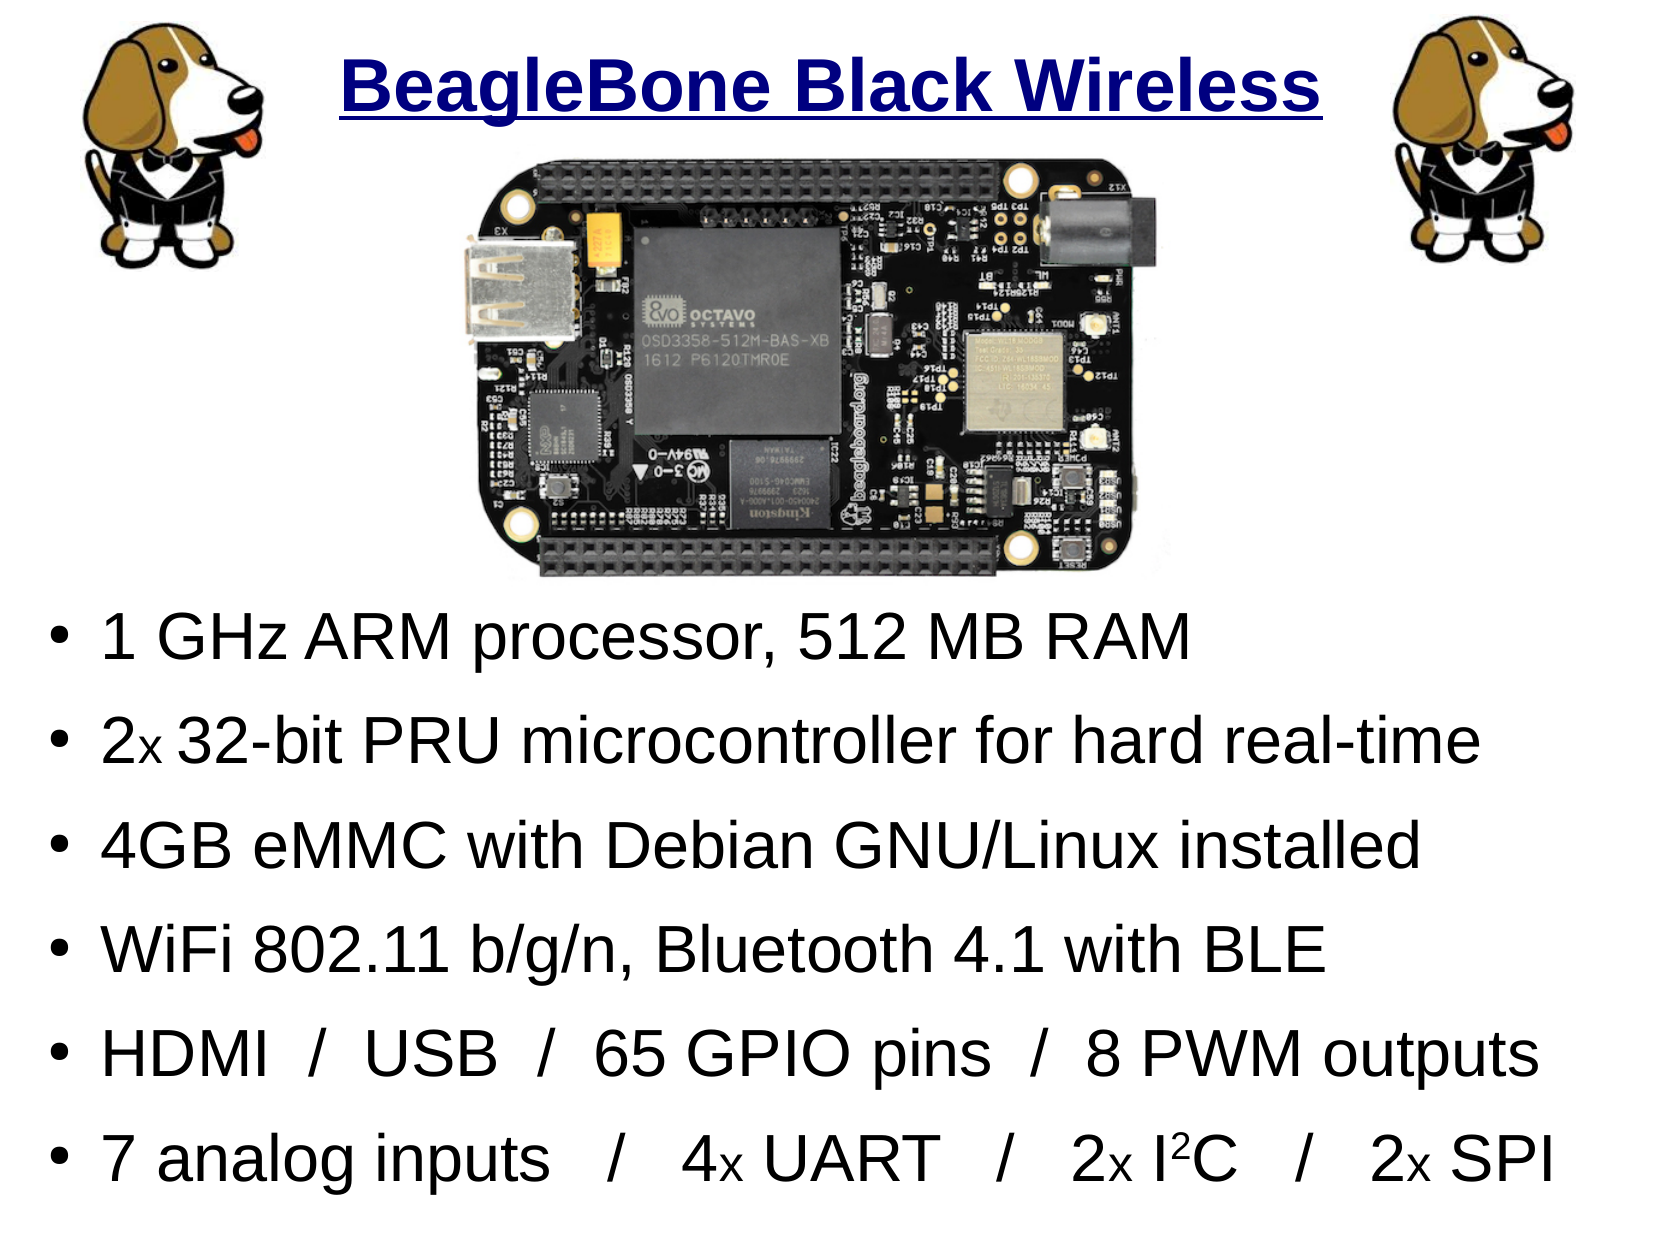

# BeagleBone Black Wireless
1 GHz ARM processor, 512 MB RAM
2x 32-bit PRU microcontroller for hard real-time
4GB eMMC with Debian GNU/Linux installed
WiFi 802.11 b/g/n, Bluetooth 4.1 with BLE
HDMI / USB / 65 GPIO pins / 8 PWM outputs
7 analog inputs / 4x UART / 2x I2C / 2x SPI